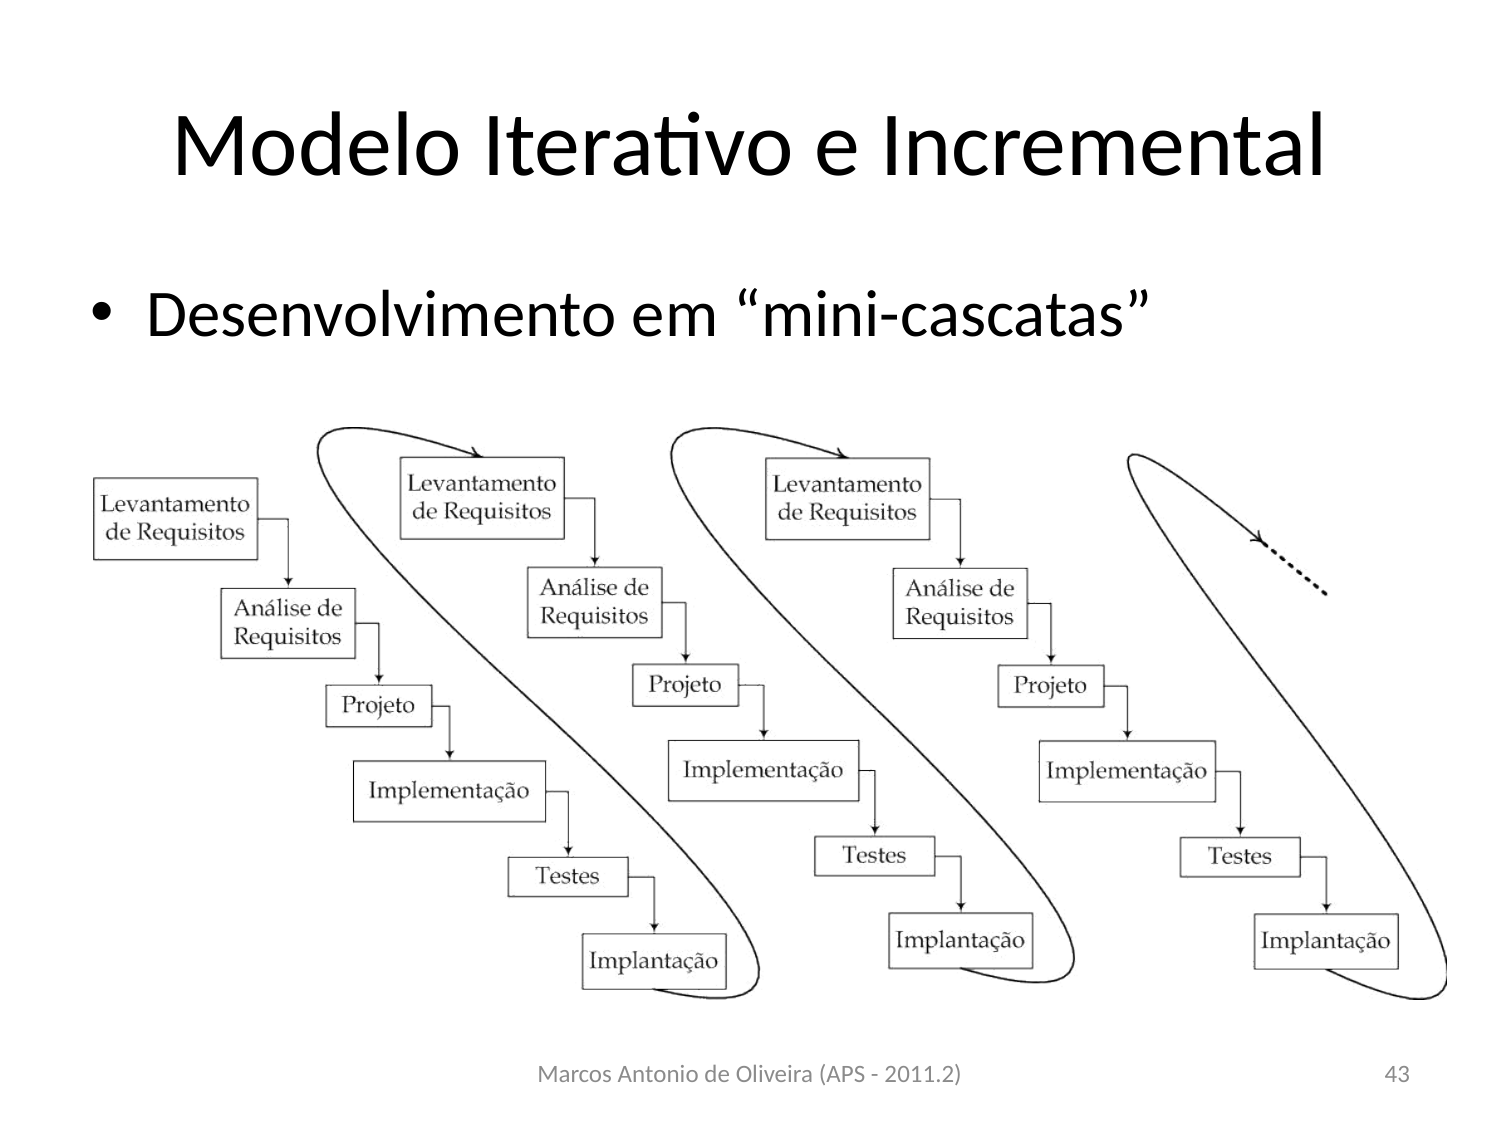

# Modelo Iterativo e Incremental
Desenvolvimento em “mini-cascatas”
Marcos Antonio de Oliveira (APS - 2011.2)